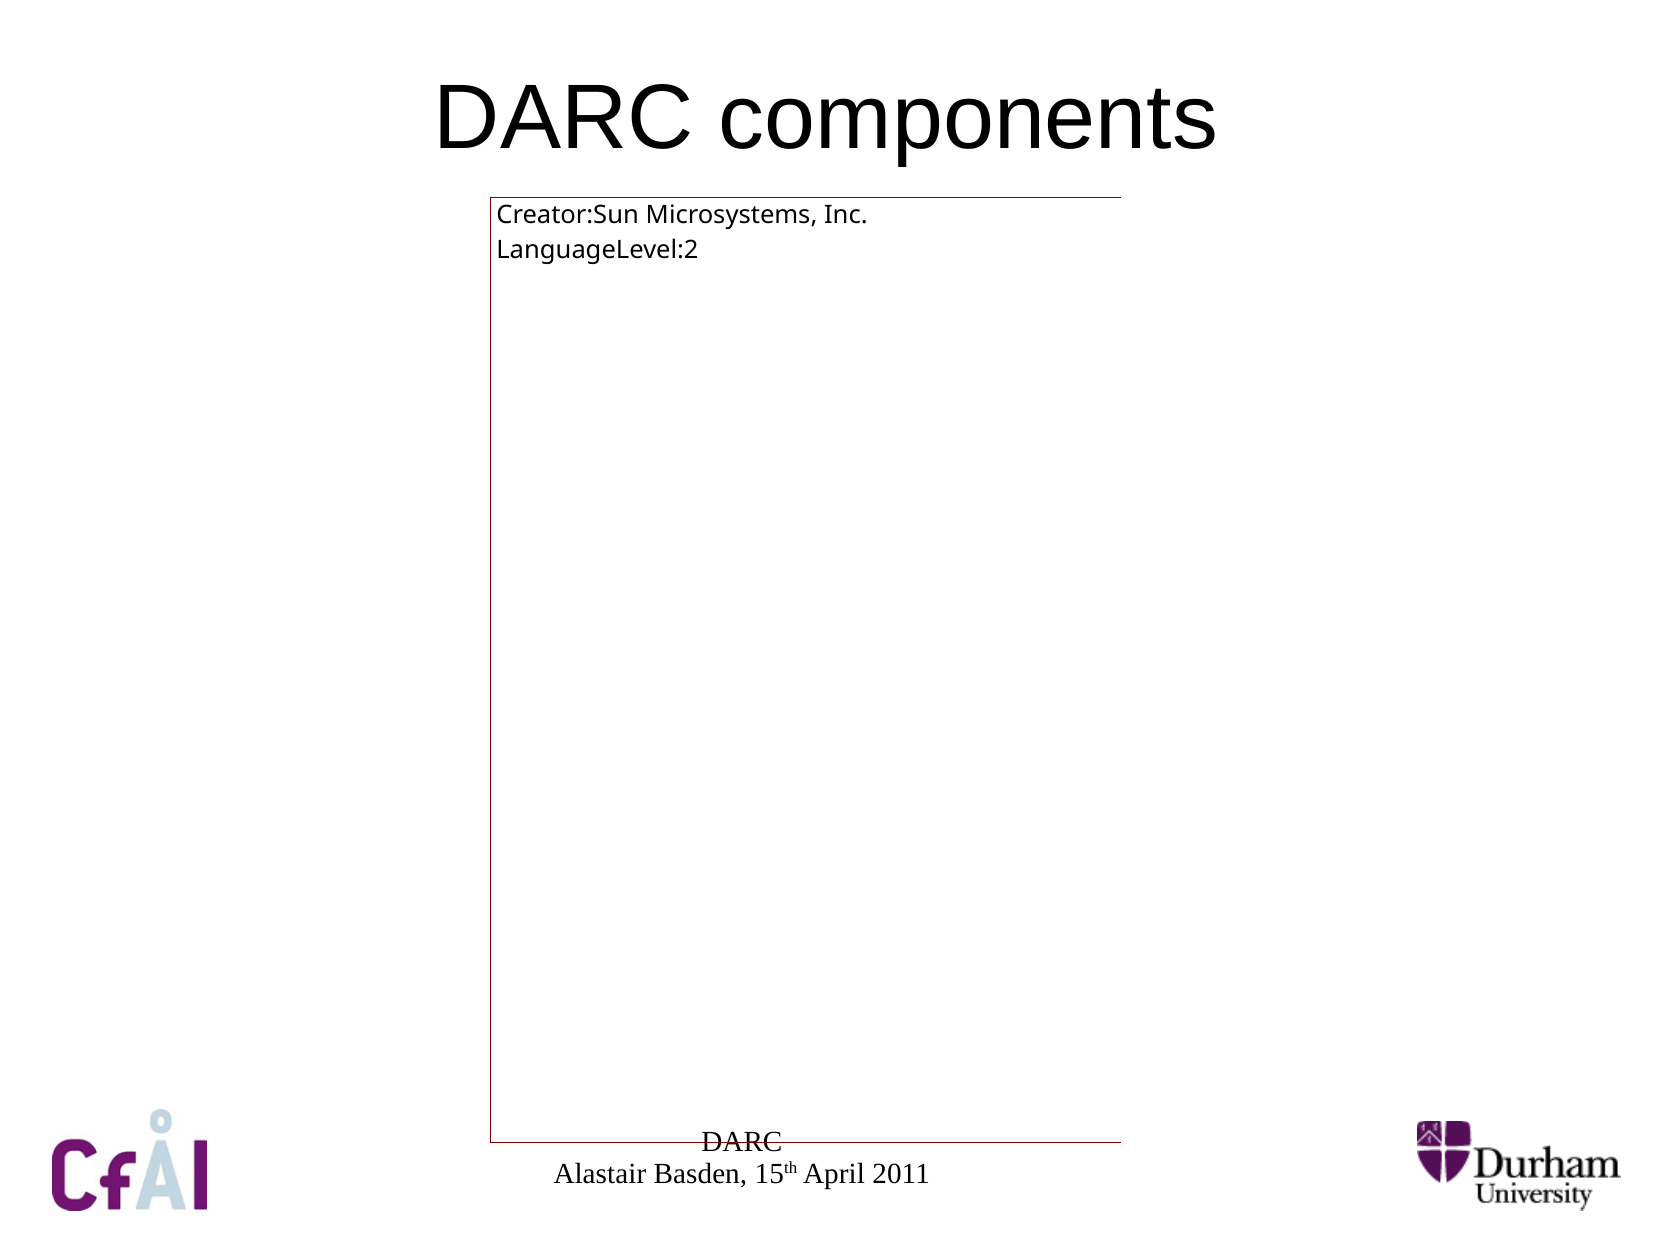

# DARC components
Alastair Basden, Durham AO RTC workshop